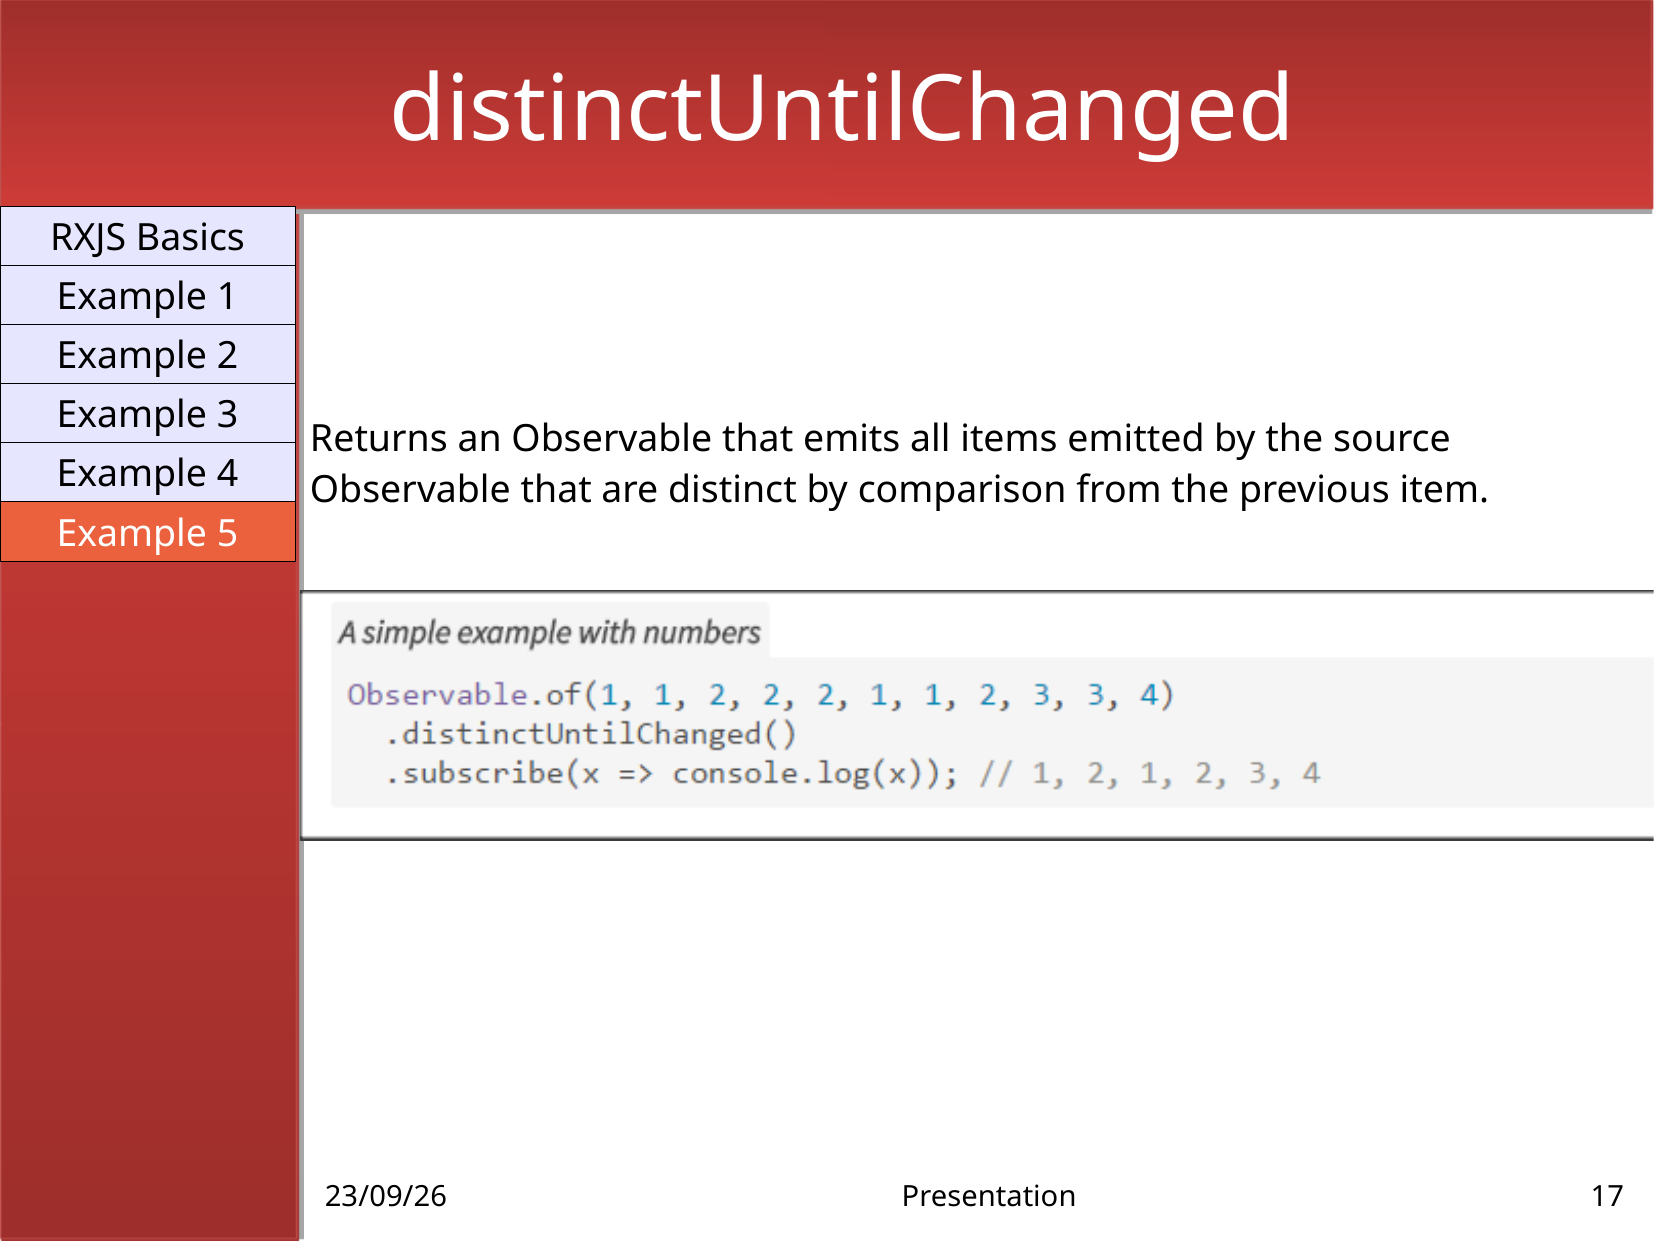

# distinctUntilChanged
RXJS Basics
Example 1
Example 2
Example 3
Returns an Observable that emits all items emitted by the source Observable that are distinct by comparison from the previous item.
Example 4
Example 5
Presentation
17